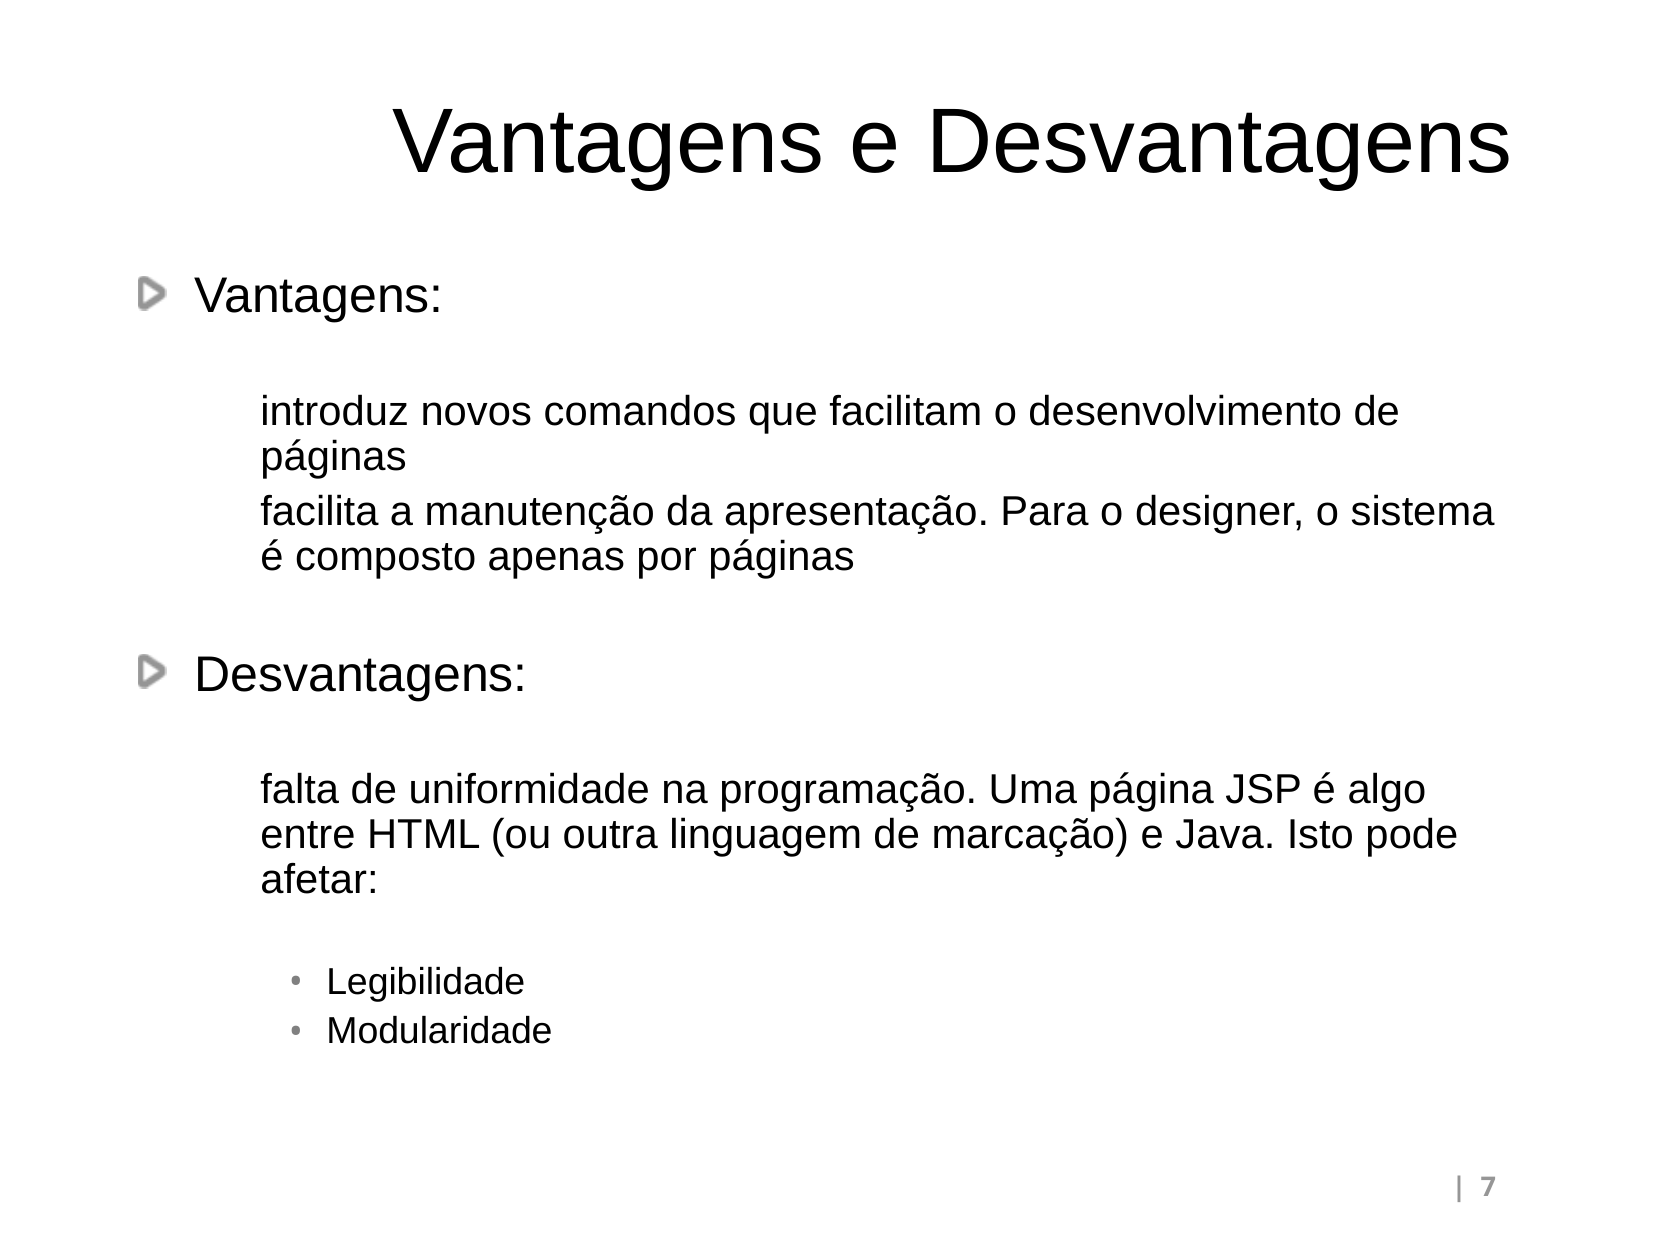

# Vantagens e Desvantagens
Vantagens:
introduz novos comandos que facilitam o desenvolvimento de páginas
facilita a manutenção da apresentação. Para o designer, o sistema é composto apenas por páginas
Desvantagens:
falta de uniformidade na programação. Uma página JSP é algo entre HTML (ou outra linguagem de marcação) e Java. Isto pode afetar:
Legibilidade
Modularidade